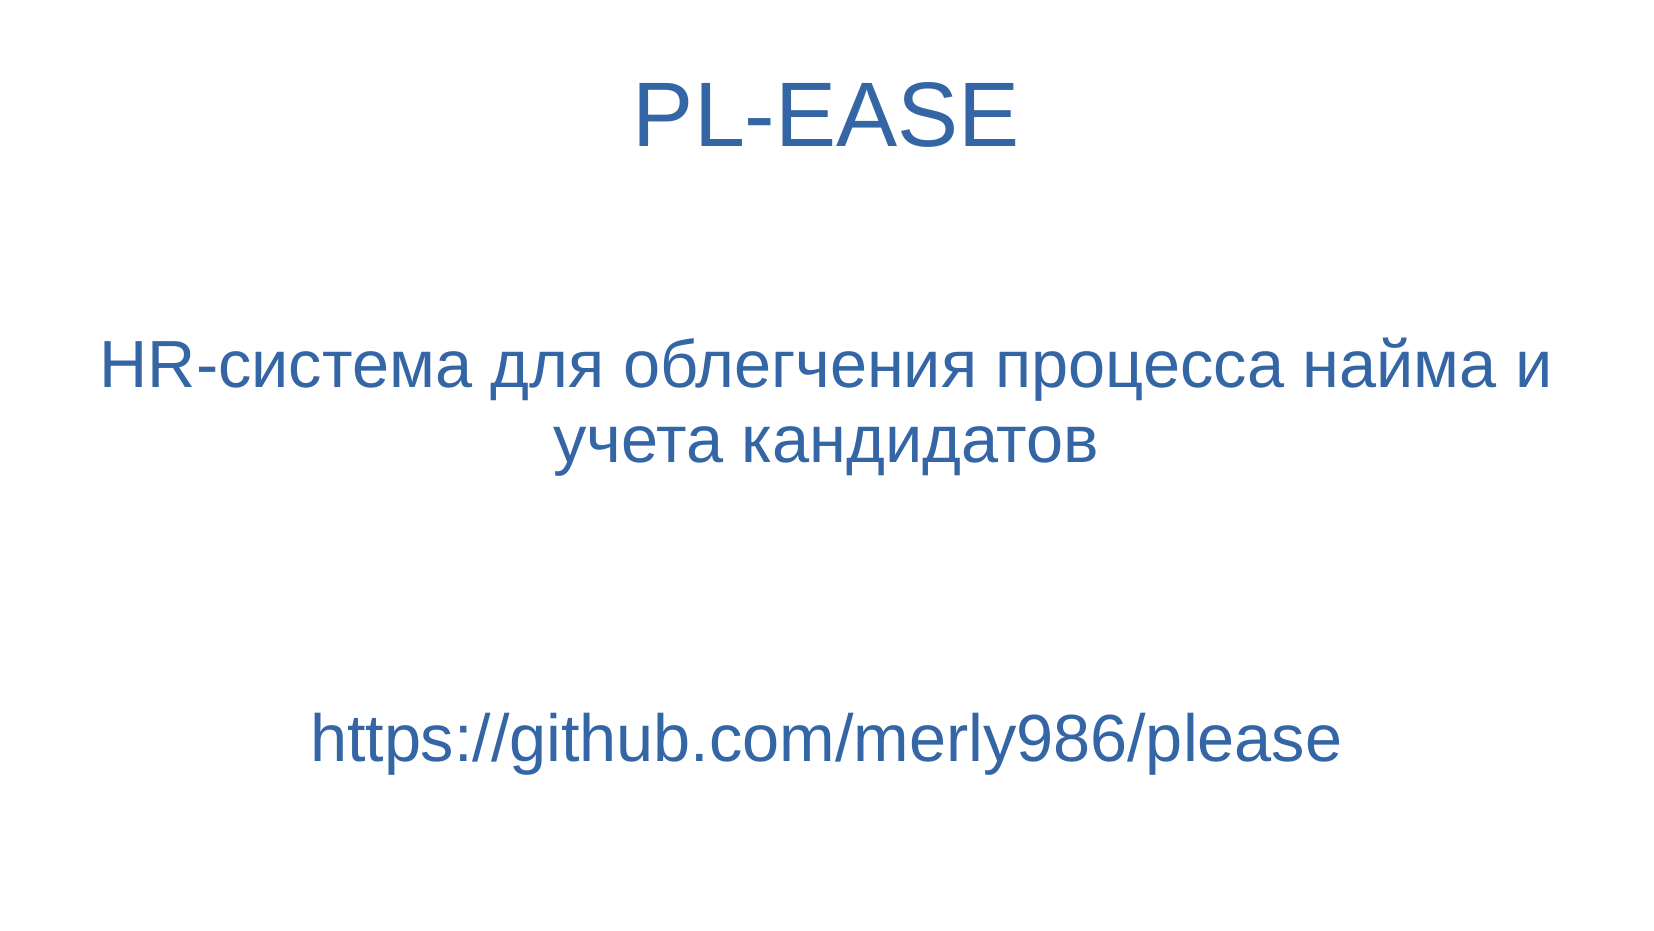

# PL-EASE
HR-система для облегчения процесса найма и учета кандидатов
https://github.com/merly986/please